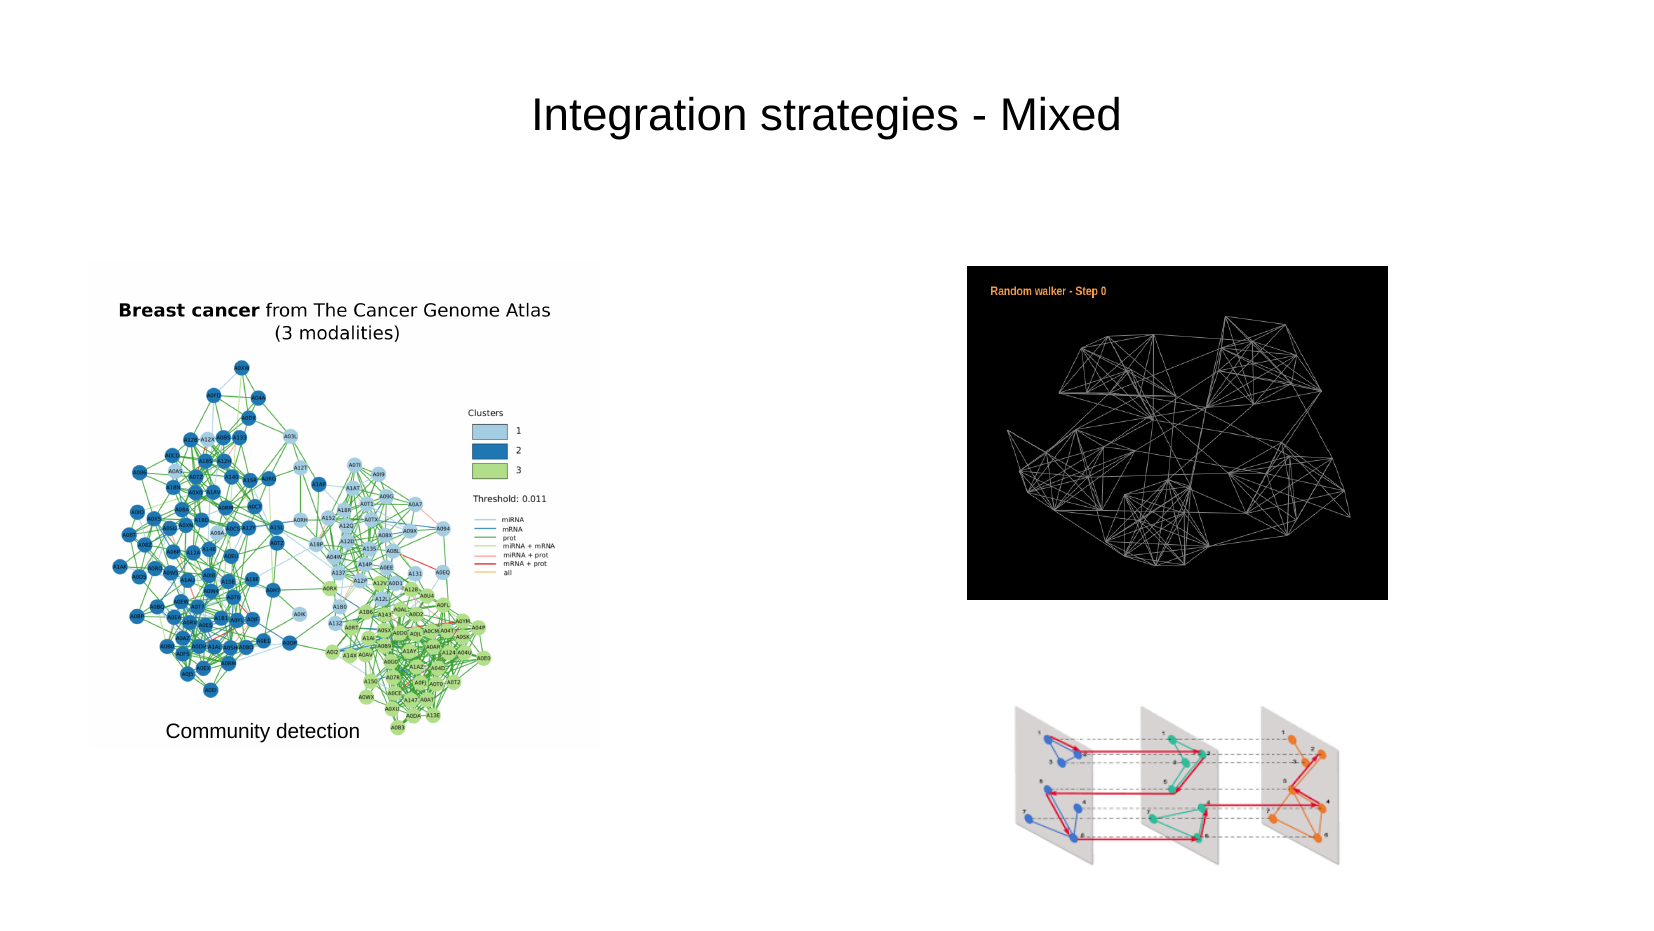

# Integration strategies - Mixed
Community detection